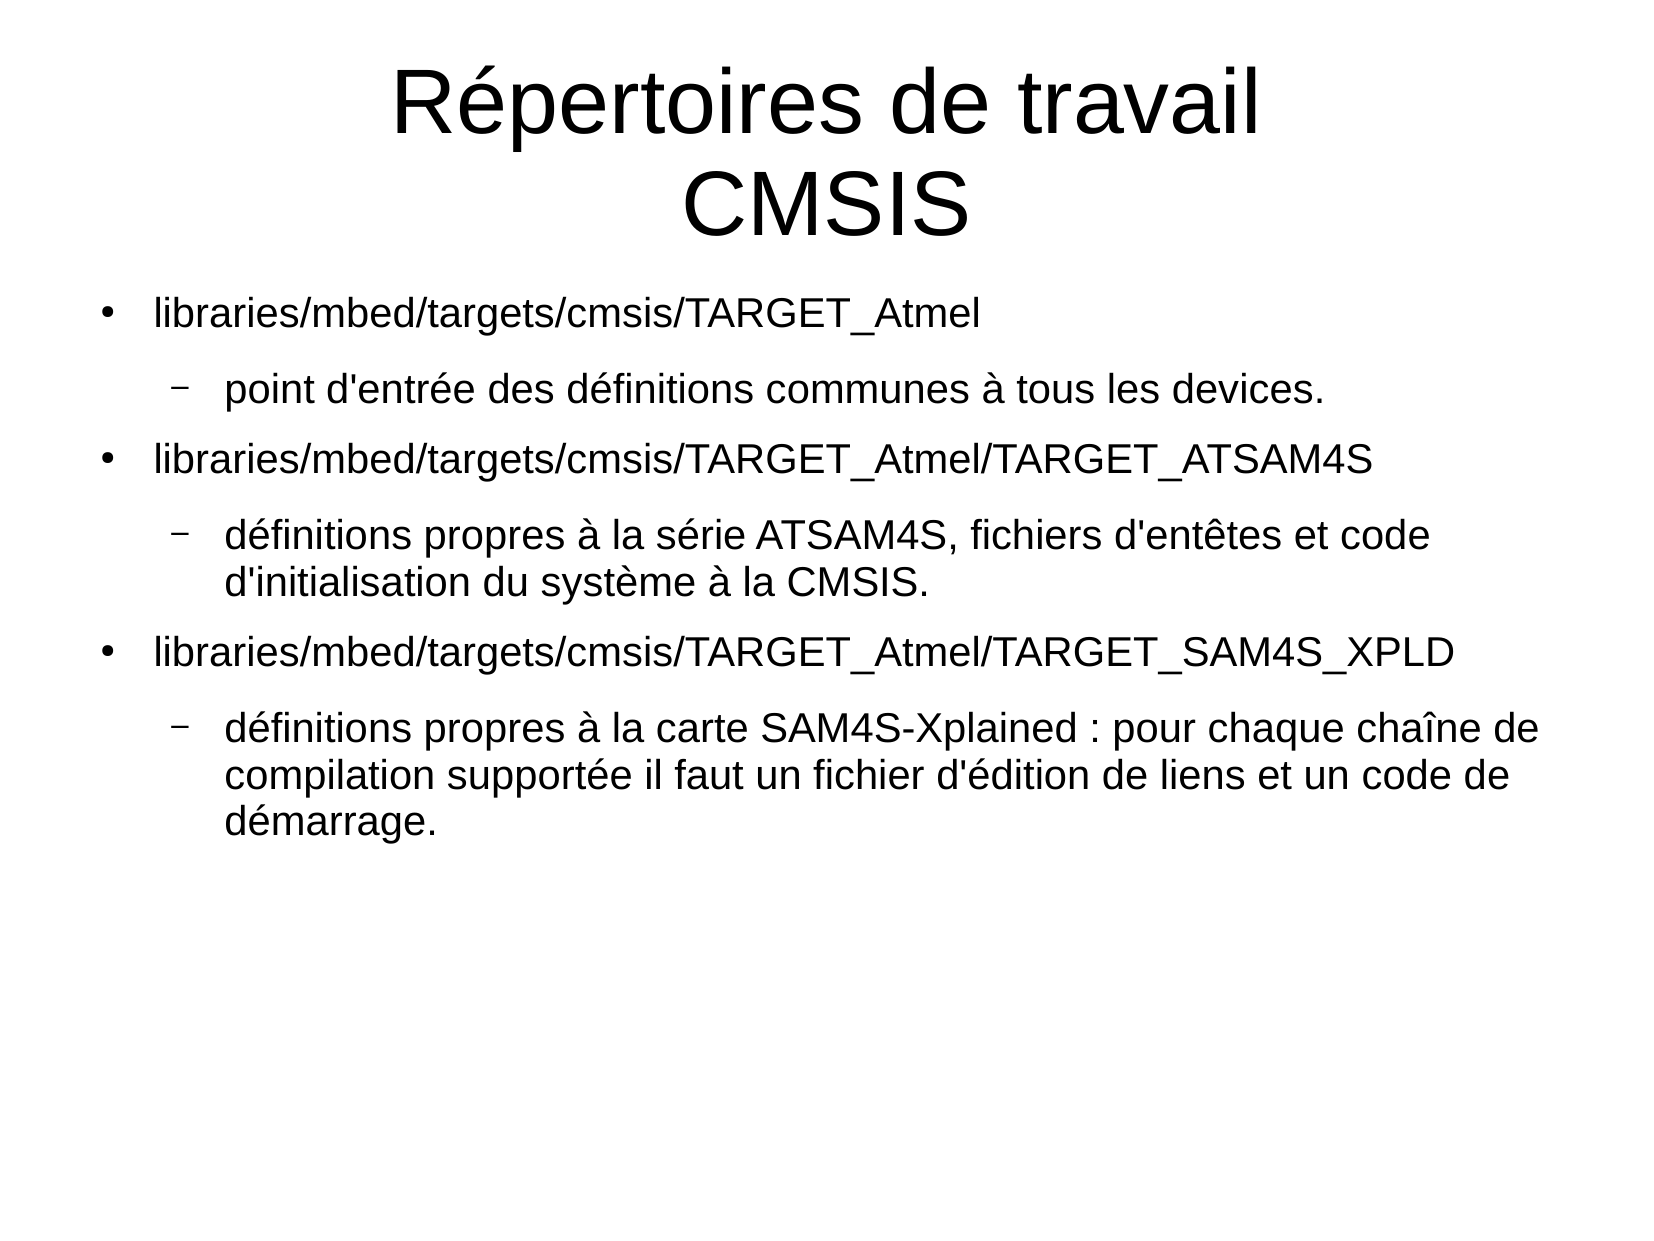

# Répertoires de travail CMSIS
libraries/mbed/targets/cmsis/TARGET_Atmel
point d'entrée des définitions communes à tous les devices.
libraries/mbed/targets/cmsis/TARGET_Atmel/TARGET_ATSAM4S
définitions propres à la série ATSAM4S, fichiers d'entêtes et code d'initialisation du système à la CMSIS.
libraries/mbed/targets/cmsis/TARGET_Atmel/TARGET_SAM4S_XPLD
définitions propres à la carte SAM4S-Xplained : pour chaque chaîne de compilation supportée il faut un fichier d'édition de liens et un code de démarrage.